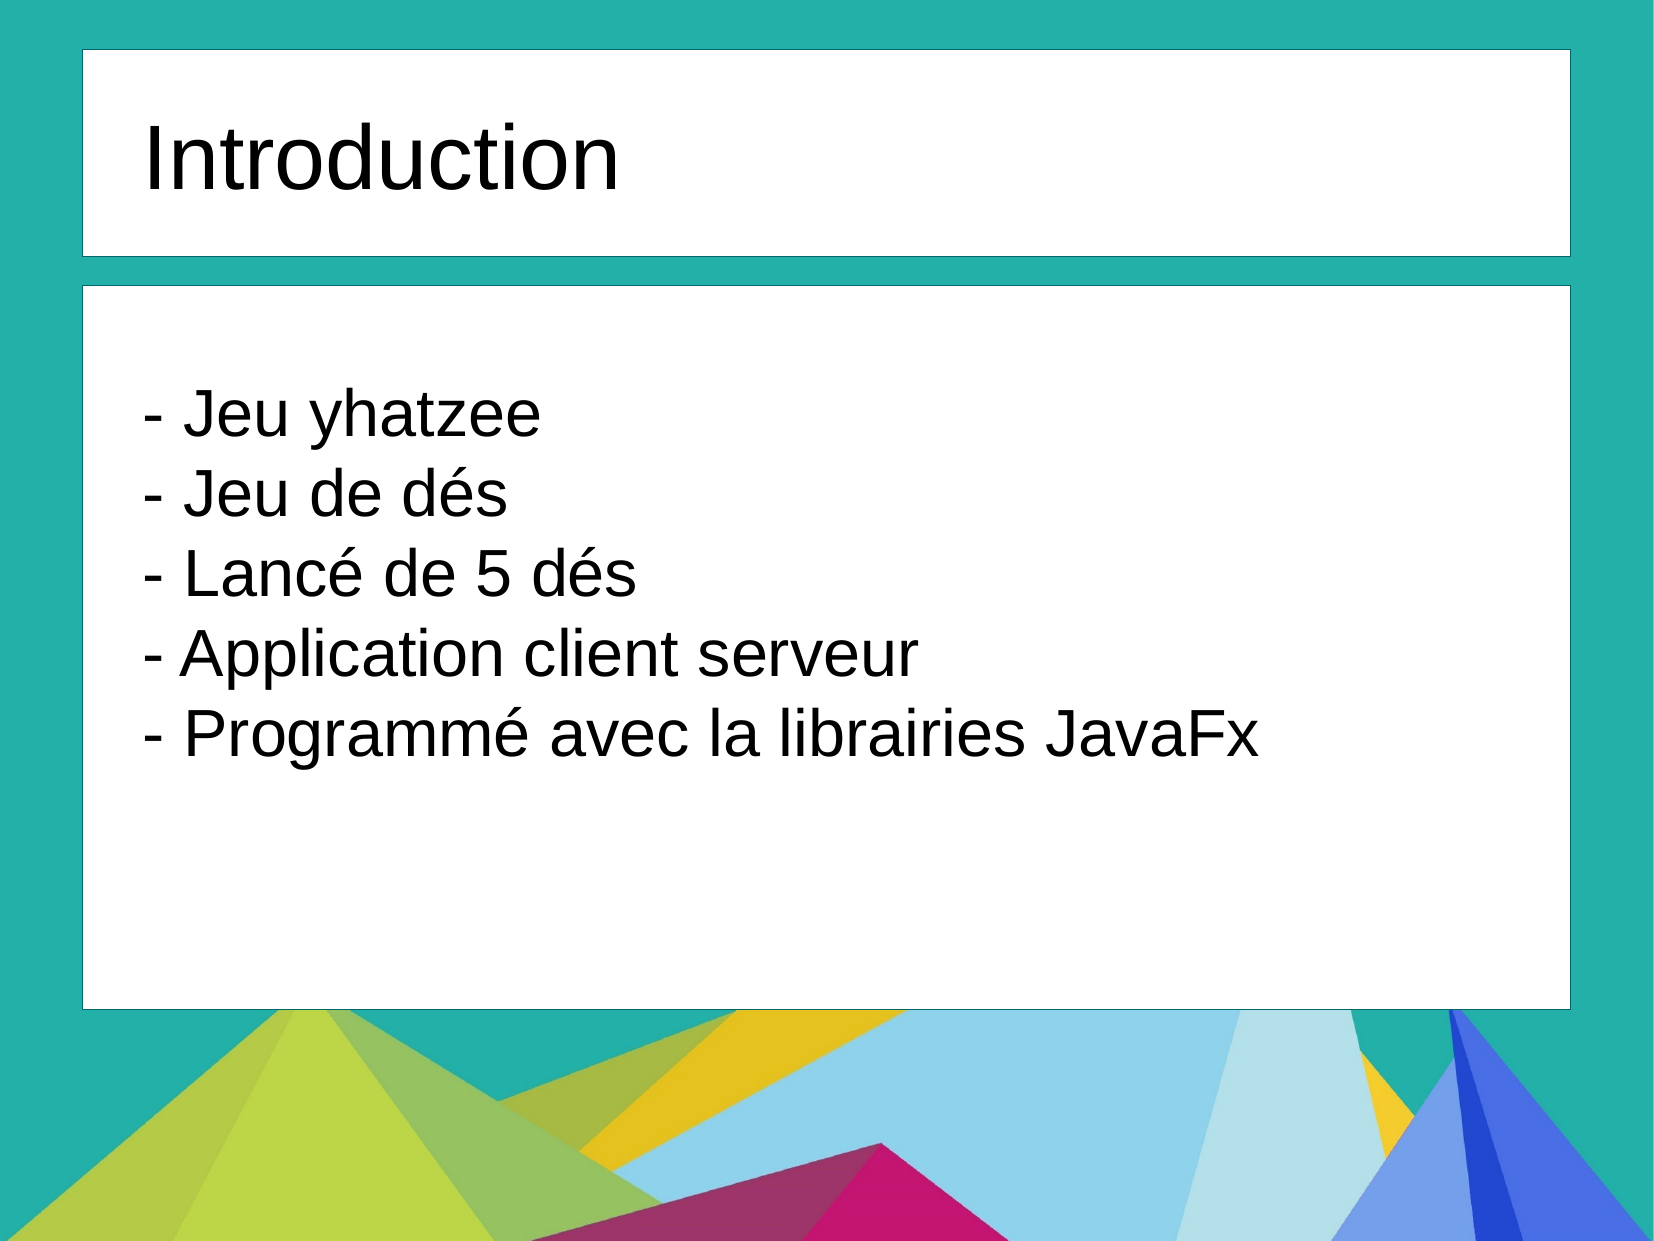

# Introduction
- Jeu yhatzee
- Jeu de dés
- Lancé de 5 dés
- Application client serveur
- Programmé avec la librairies JavaFx